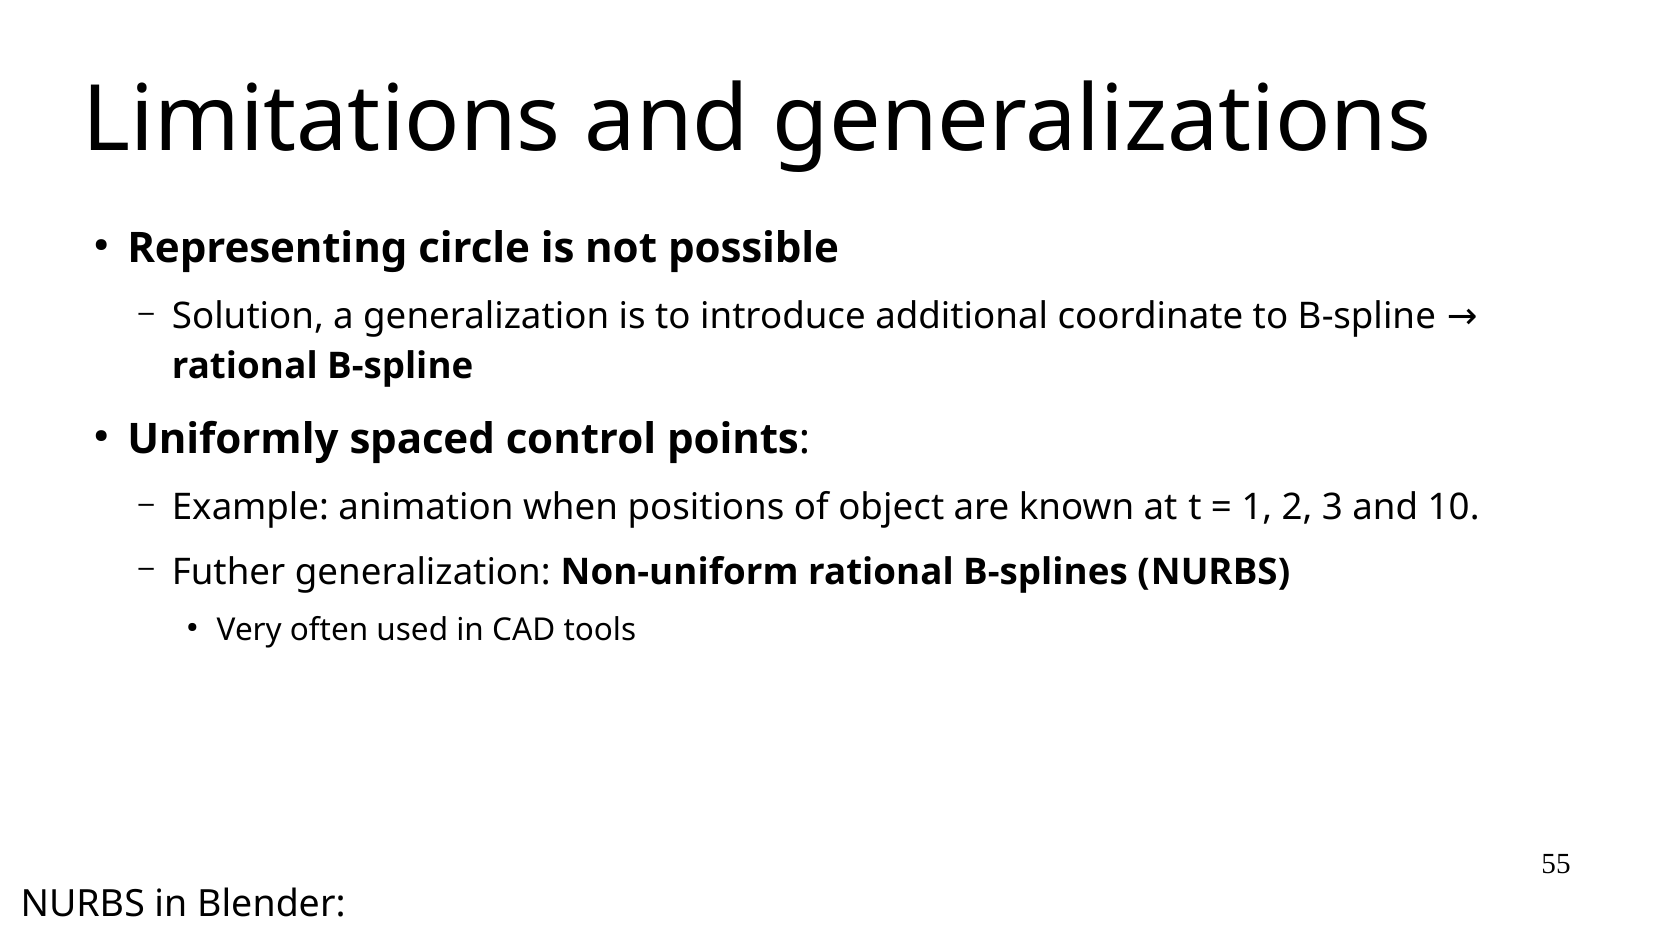

# Limitations and generalizations
Representing circle is not possible
Solution, a generalization is to introduce additional coordinate to B-spline → rational B-spline
Uniformly spaced control points:
Example: animation when positions of object are known at t = 1, 2, 3 and 10.
Futher generalization: Non-uniform rational B-splines (NURBS)
Very often used in CAD tools
55
NURBS in Blender: https://docs.blender.org/manual/en/latest/modeling/curves/introduction.html